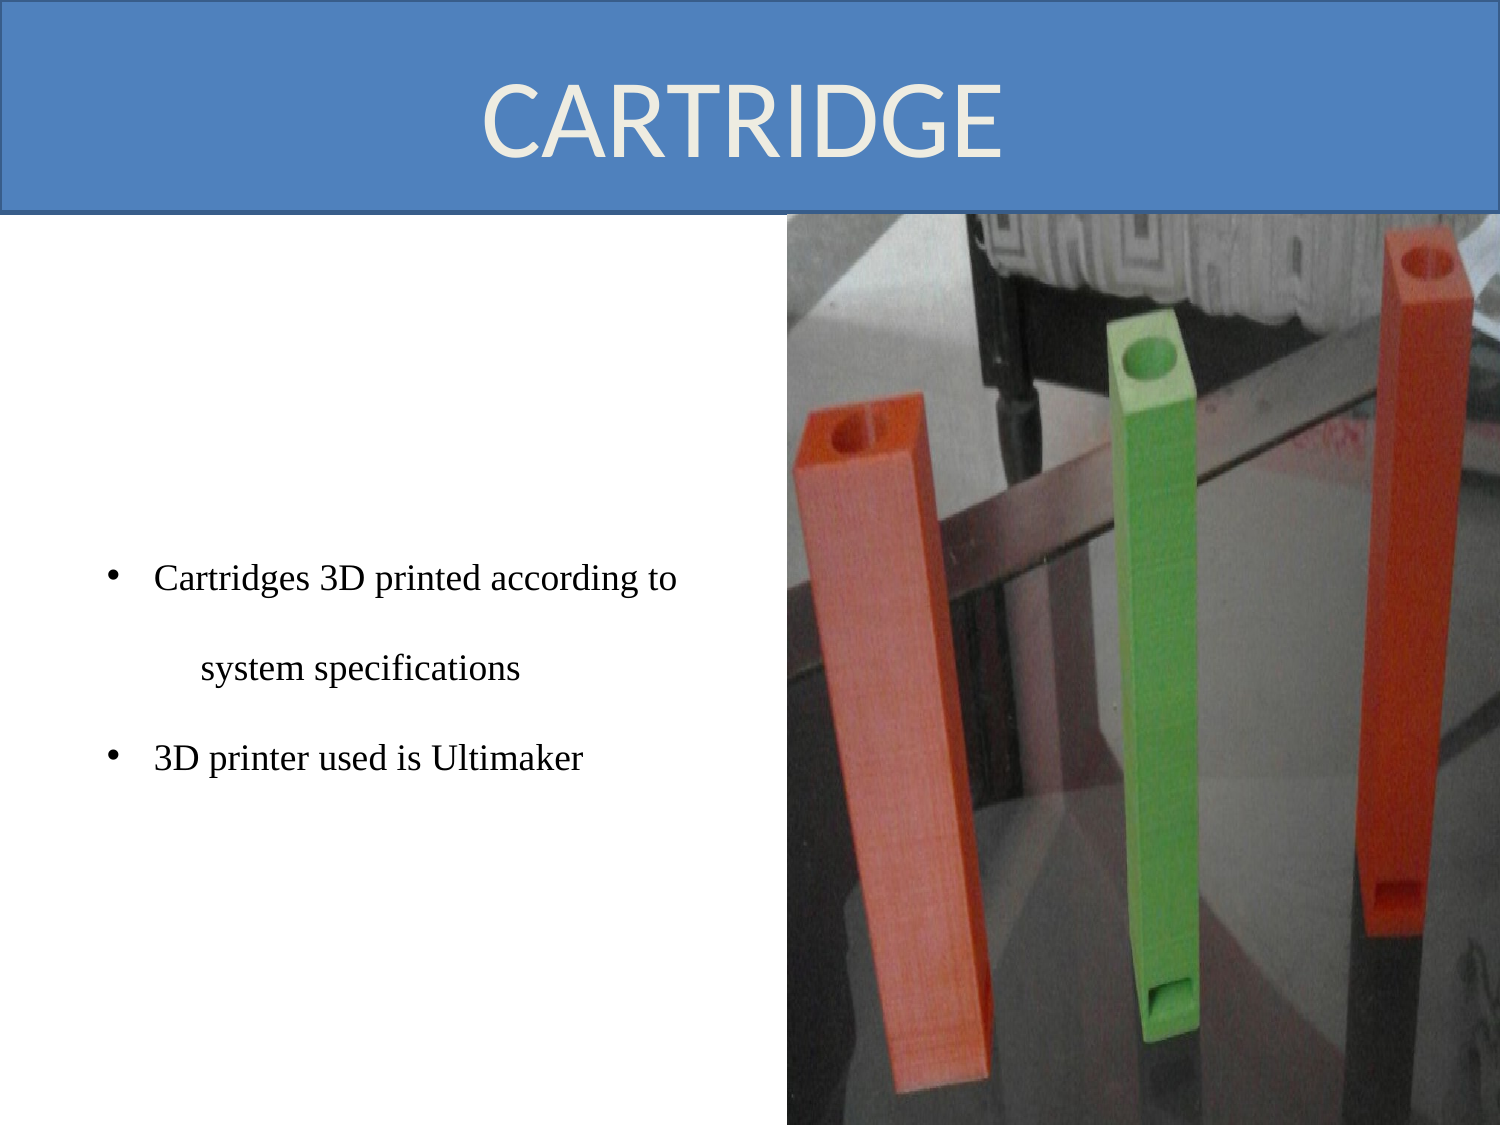

CARTRIDGE
intro1
Cartridges 3D printed according to system specifications
3D printer used is Ultimaker